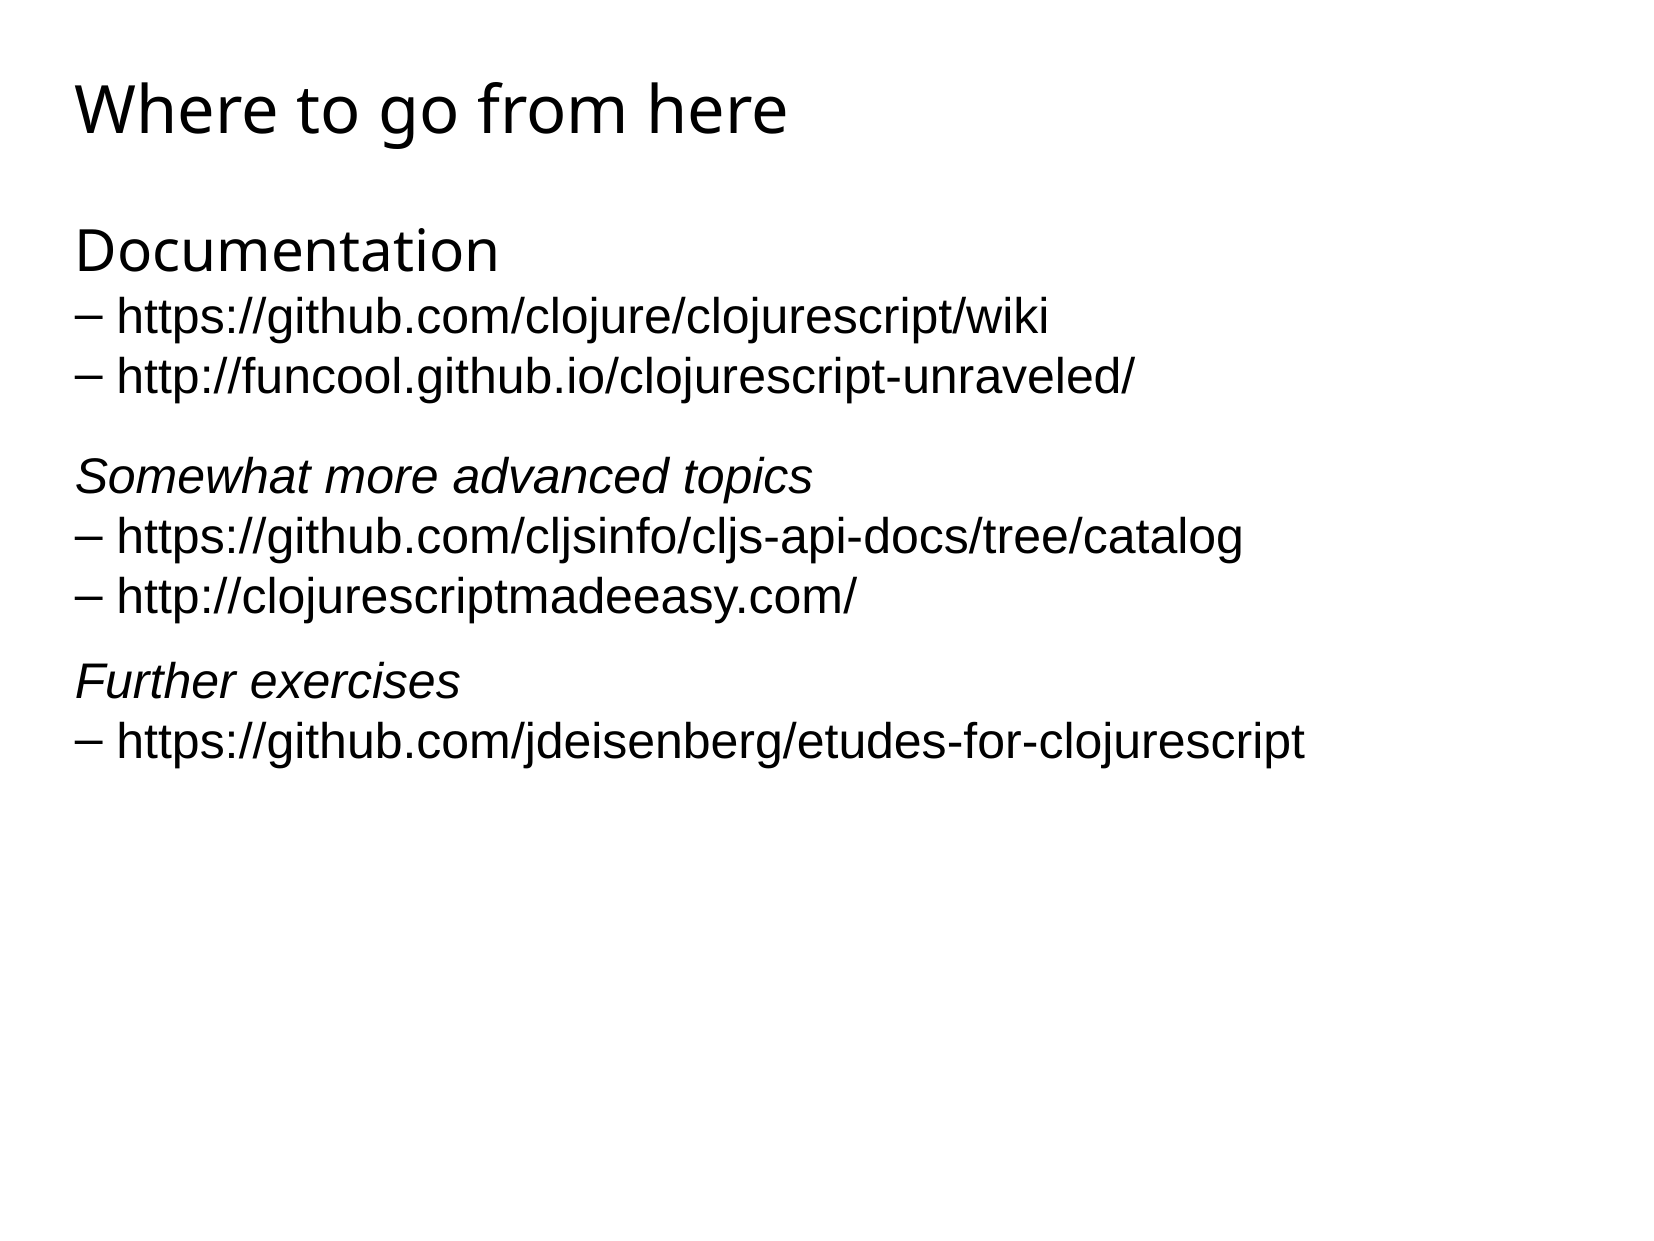

Where to go from here
Documentation
 https://github.com/clojure/clojurescript/wiki
 http://funcool.github.io/clojurescript-unraveled/
Somewhat more advanced topics
 https://github.com/cljsinfo/cljs-api-docs/tree/catalog
 http://clojurescriptmadeeasy.com/
Further exercises
 https://github.com/jdeisenberg/etudes-for-clojurescript